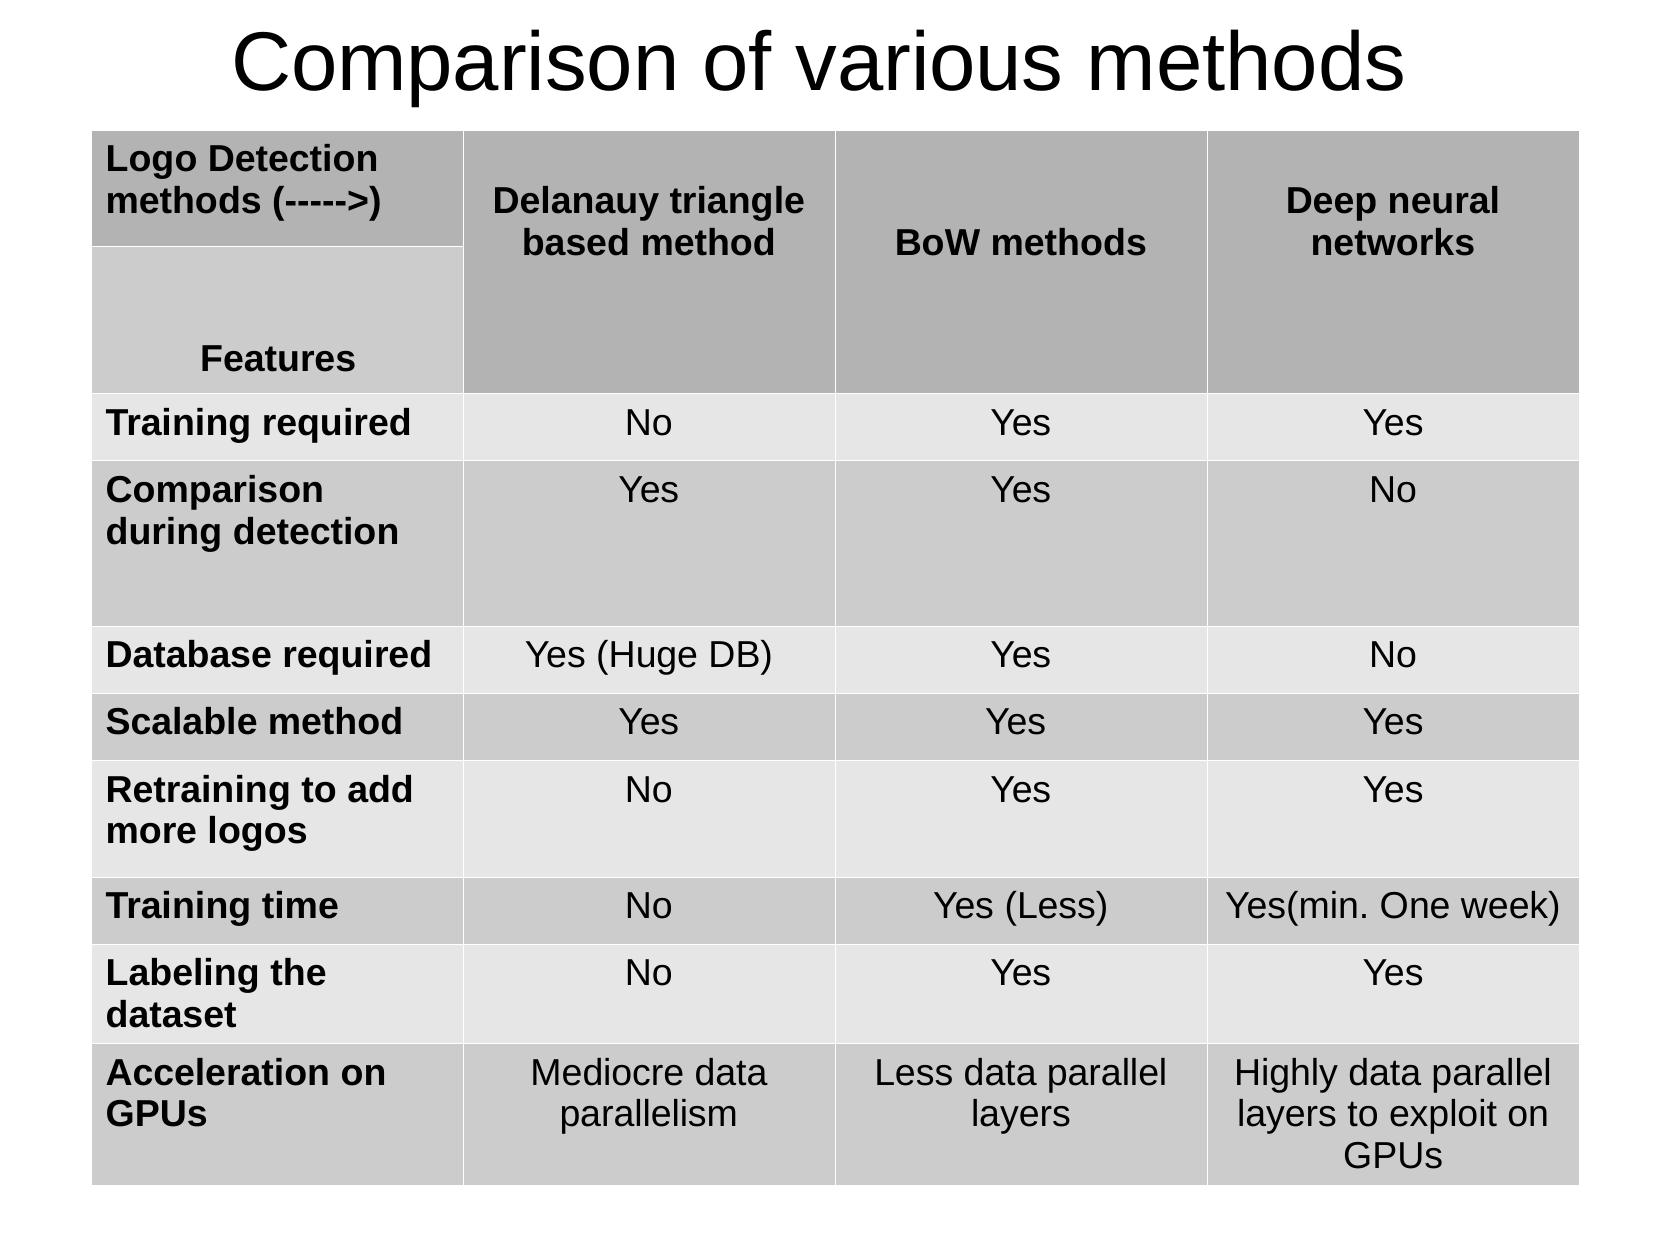

# Comparison of various methods
| Logo Detection methods (----->) | Delanauy triangle based method | BoW methods | Deep neural networks |
| --- | --- | --- | --- |
| Features | | | |
| Training required | No | Yes | Yes |
| Comparison during detection | Yes | Yes | No |
| Database required | Yes (Huge DB) | Yes | No |
| Scalable method | Yes | Yes | Yes |
| Retraining to add more logos | No | Yes | Yes |
| Training time | No | Yes (Less) | Yes(min. One week) |
| Labeling the dataset | No | Yes | Yes |
| Acceleration on GPUs | Mediocre data parallelism | Less data parallel layers | Highly data parallel layers to exploit on GPUs |